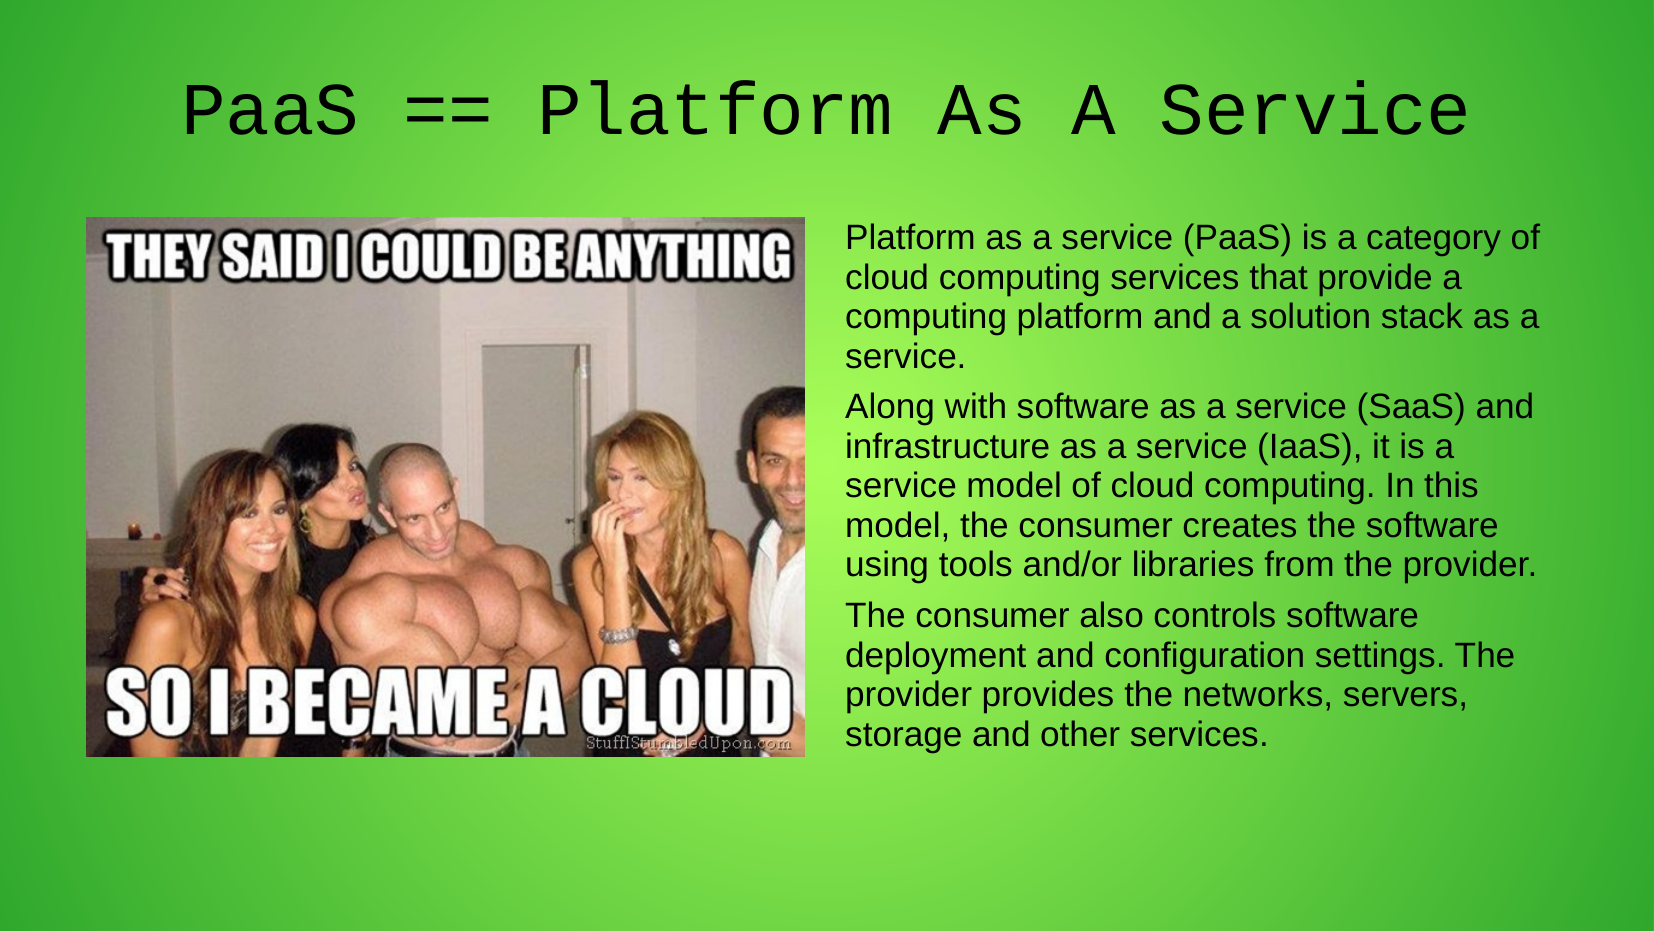

# PaaS == Platform As A Service
Platform as a service (PaaS) is a category of cloud computing services that provide a computing platform and a solution stack as a service.
Along with software as a service (SaaS) and infrastructure as a service (IaaS), it is a service model of cloud computing. In this model, the consumer creates the software using tools and/or libraries from the provider.
The consumer also controls software deployment and configuration settings. The provider provides the networks, servers, storage and other services.